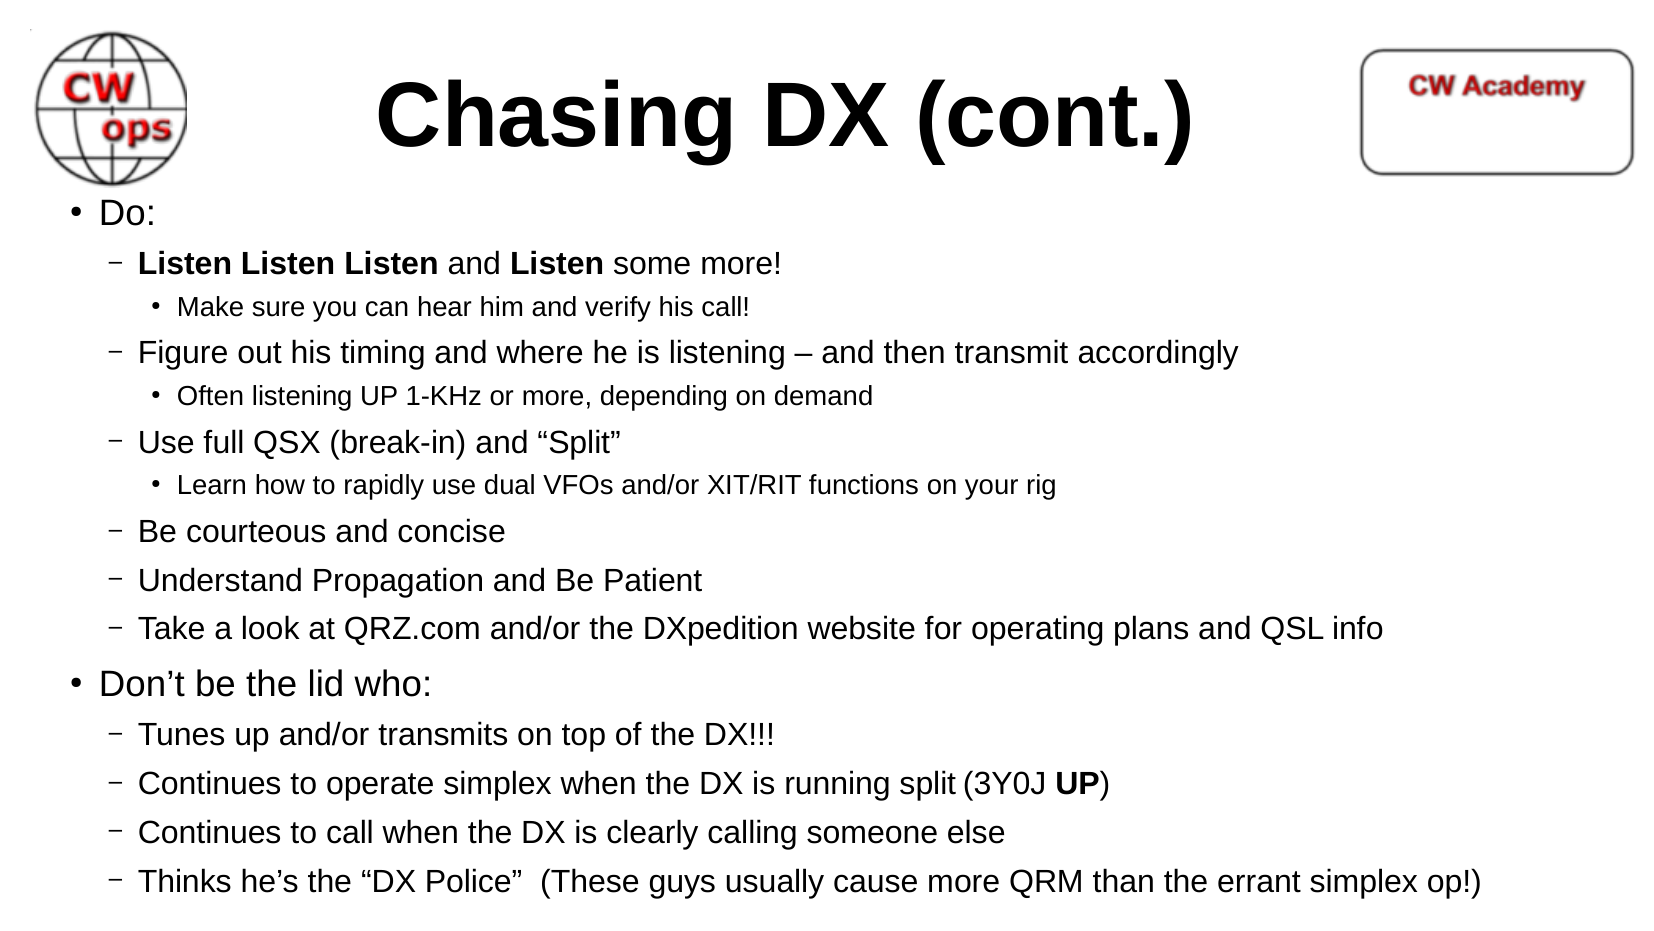

# Chasing DX (cont.)
Do:
Listen Listen Listen and Listen some more!
Make sure you can hear him and verify his call!
Figure out his timing and where he is listening – and then transmit accordingly
Often listening UP 1-KHz or more, depending on demand
Use full QSX (break-in) and “Split”
Learn how to rapidly use dual VFOs and/or XIT/RIT functions on your rig
Be courteous and concise
Understand Propagation and Be Patient
Take a look at QRZ.com and/or the DXpedition website for operating plans and QSL info
Don’t be the lid who:
Tunes up and/or transmits on top of the DX!!!
Continues to operate simplex when the DX is running split	(3Y0J UP)
Continues to call when the DX is clearly calling someone else
Thinks he’s the “DX Police” (These guys usually cause more QRM than the errant simplex op!)